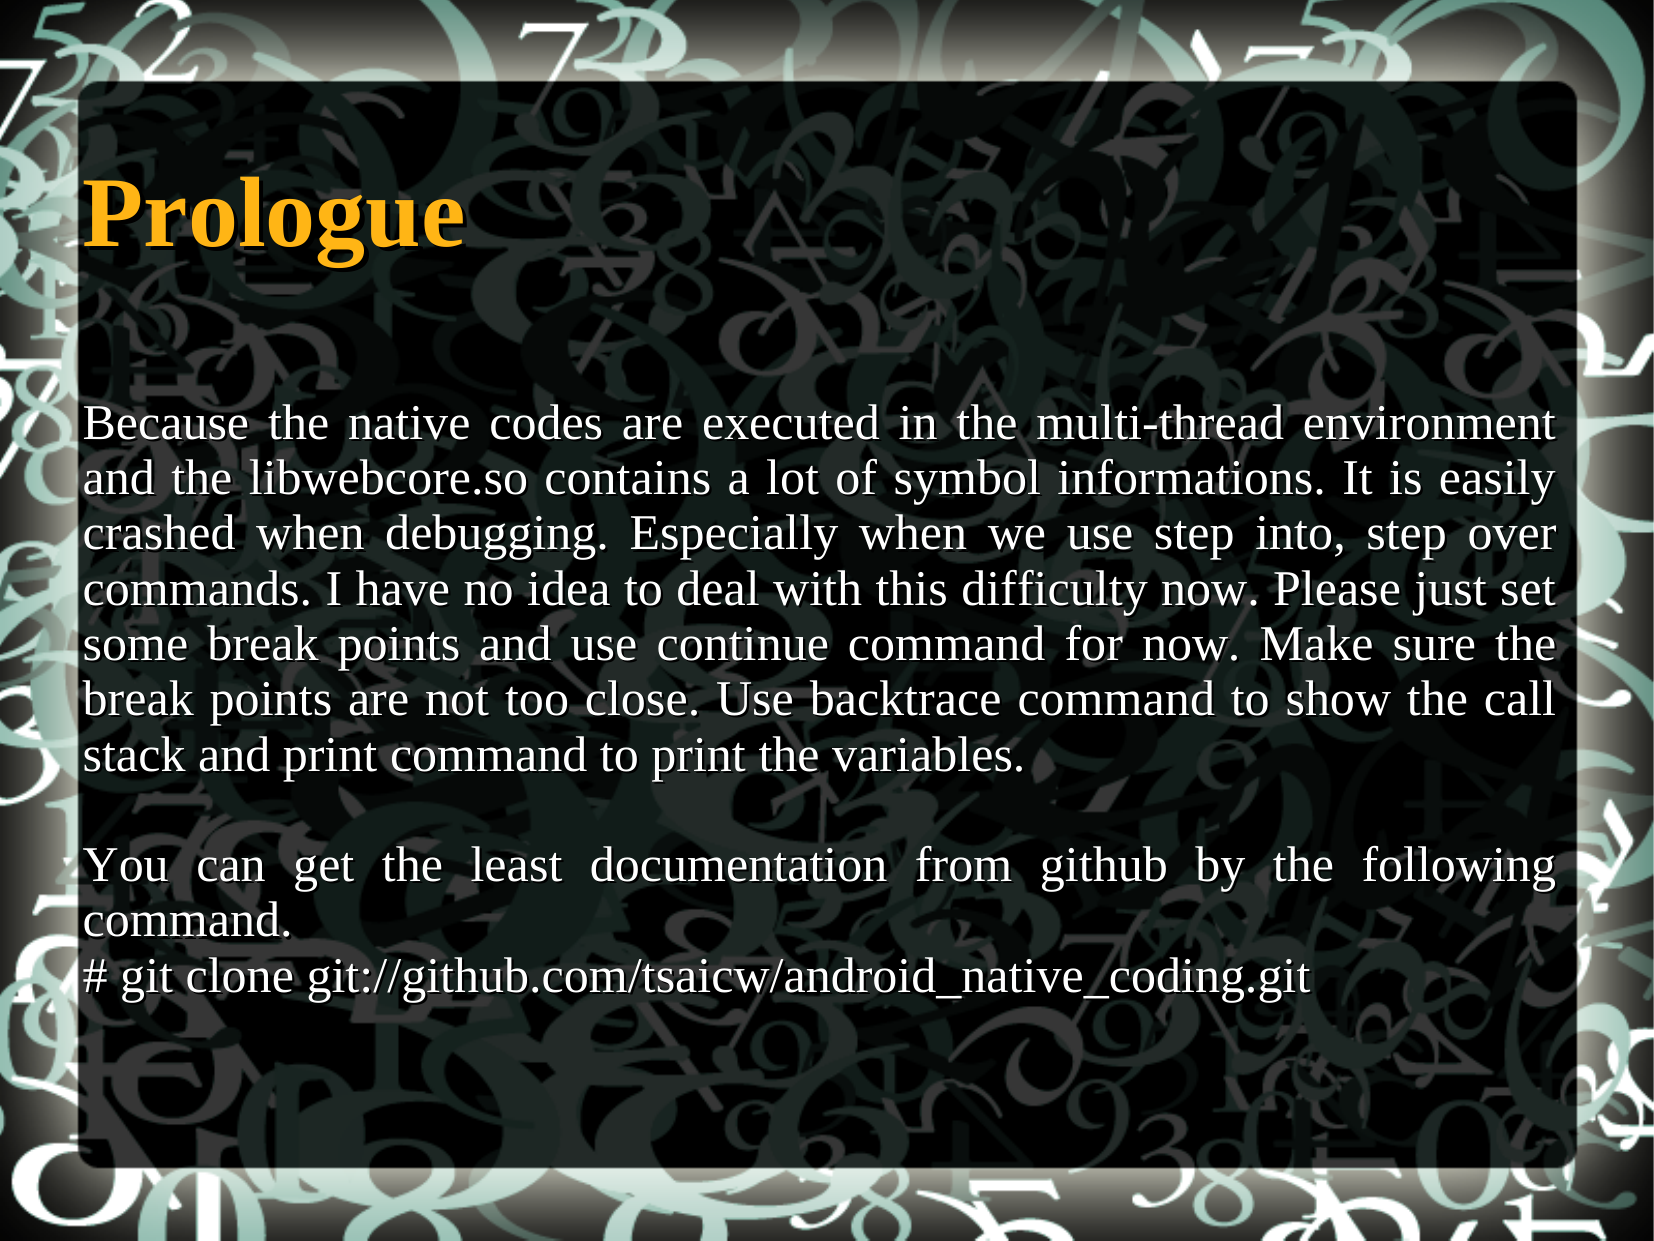

# Prologue
Because the native codes are executed in the multi-thread environment and the libwebcore.so contains a lot of symbol informations. It is easily crashed when debugging. Especially when we use step into, step over commands. I have no idea to deal with this difficulty now. Please just set some break points and use continue command for now. Make sure the break points are not too close. Use backtrace command to show the call stack and print command to print the variables.
You can get the least documentation from github by the following command.
# git clone git://github.com/tsaicw/android_native_coding.git